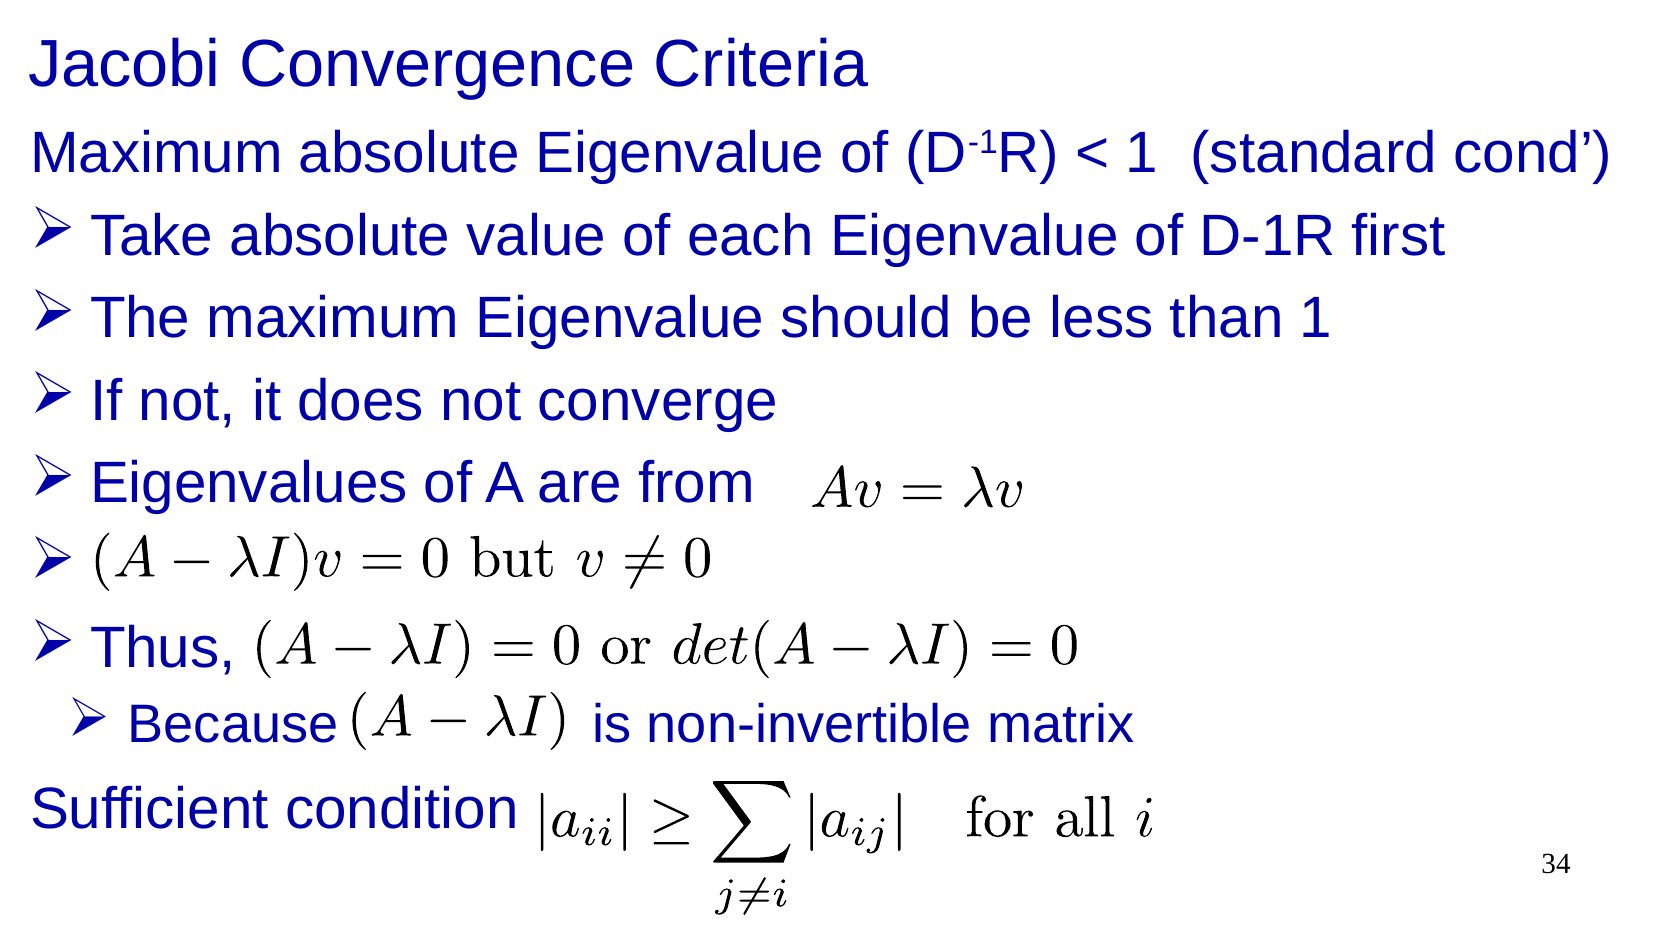

# Jacobi Convergence Criteria
Maximum absolute Eigenvalue of (D-1R) < 1 (standard cond’)
Take absolute value of each Eigenvalue of D-1R first
The maximum Eigenvalue should be less than 1
If not, it does not converge
Eigenvalues of A are from
Thus,
Because 			 is non-invertible matrix
Sufficient condition
34